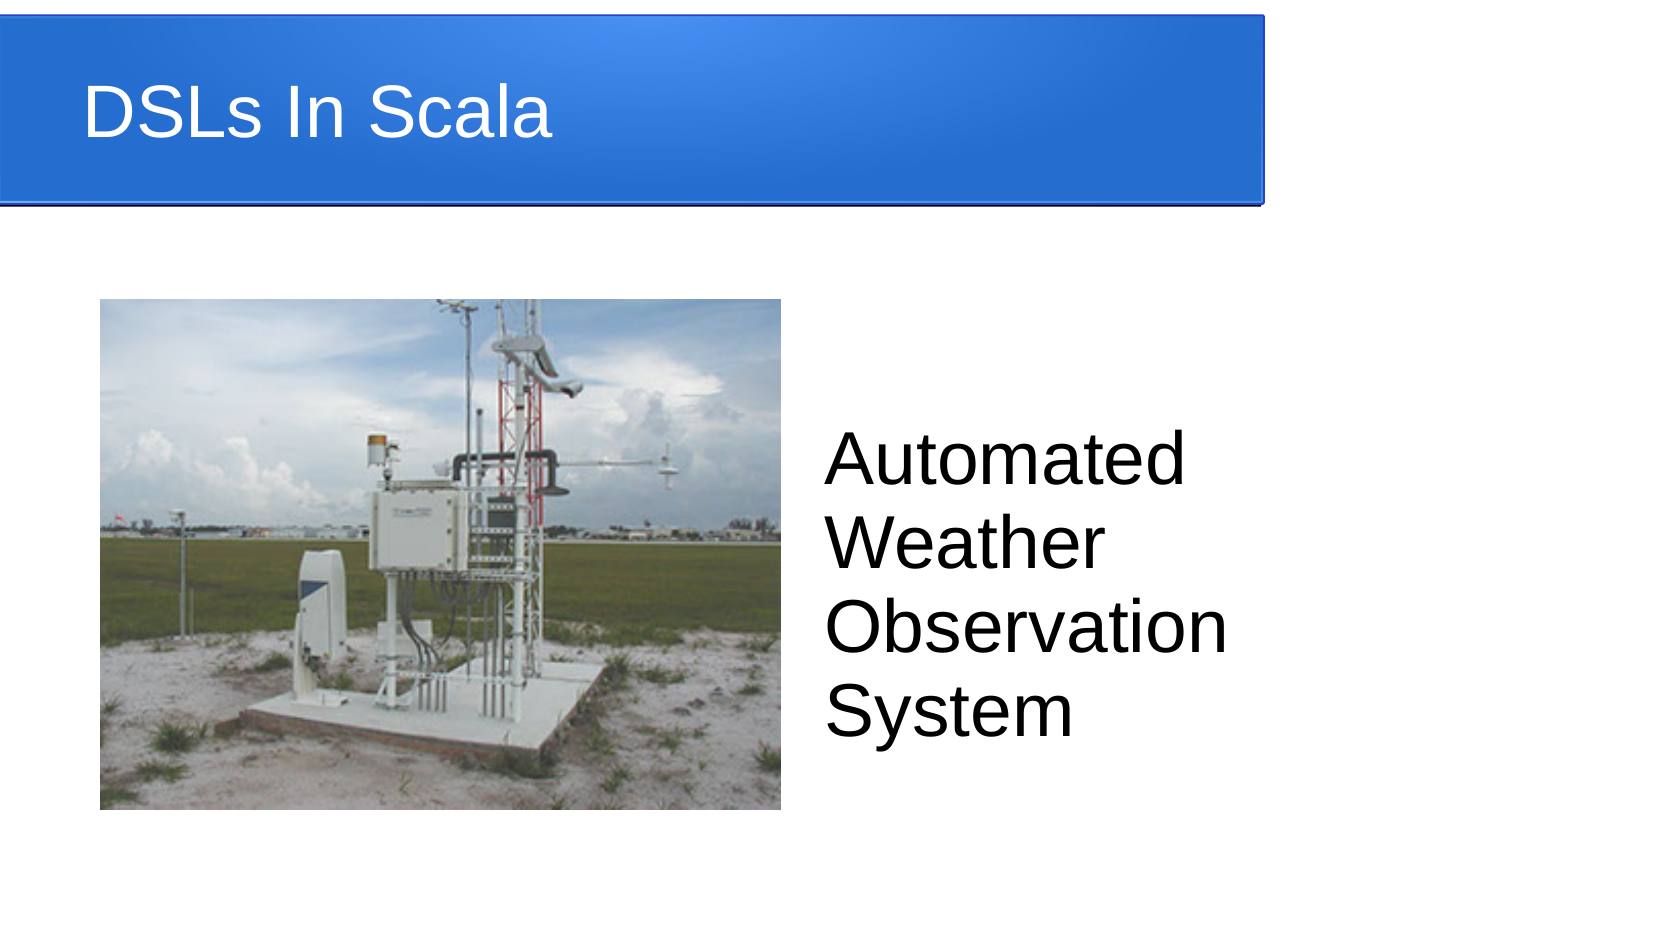

# DSLs In Scala
Automated
Weather
Observation
System